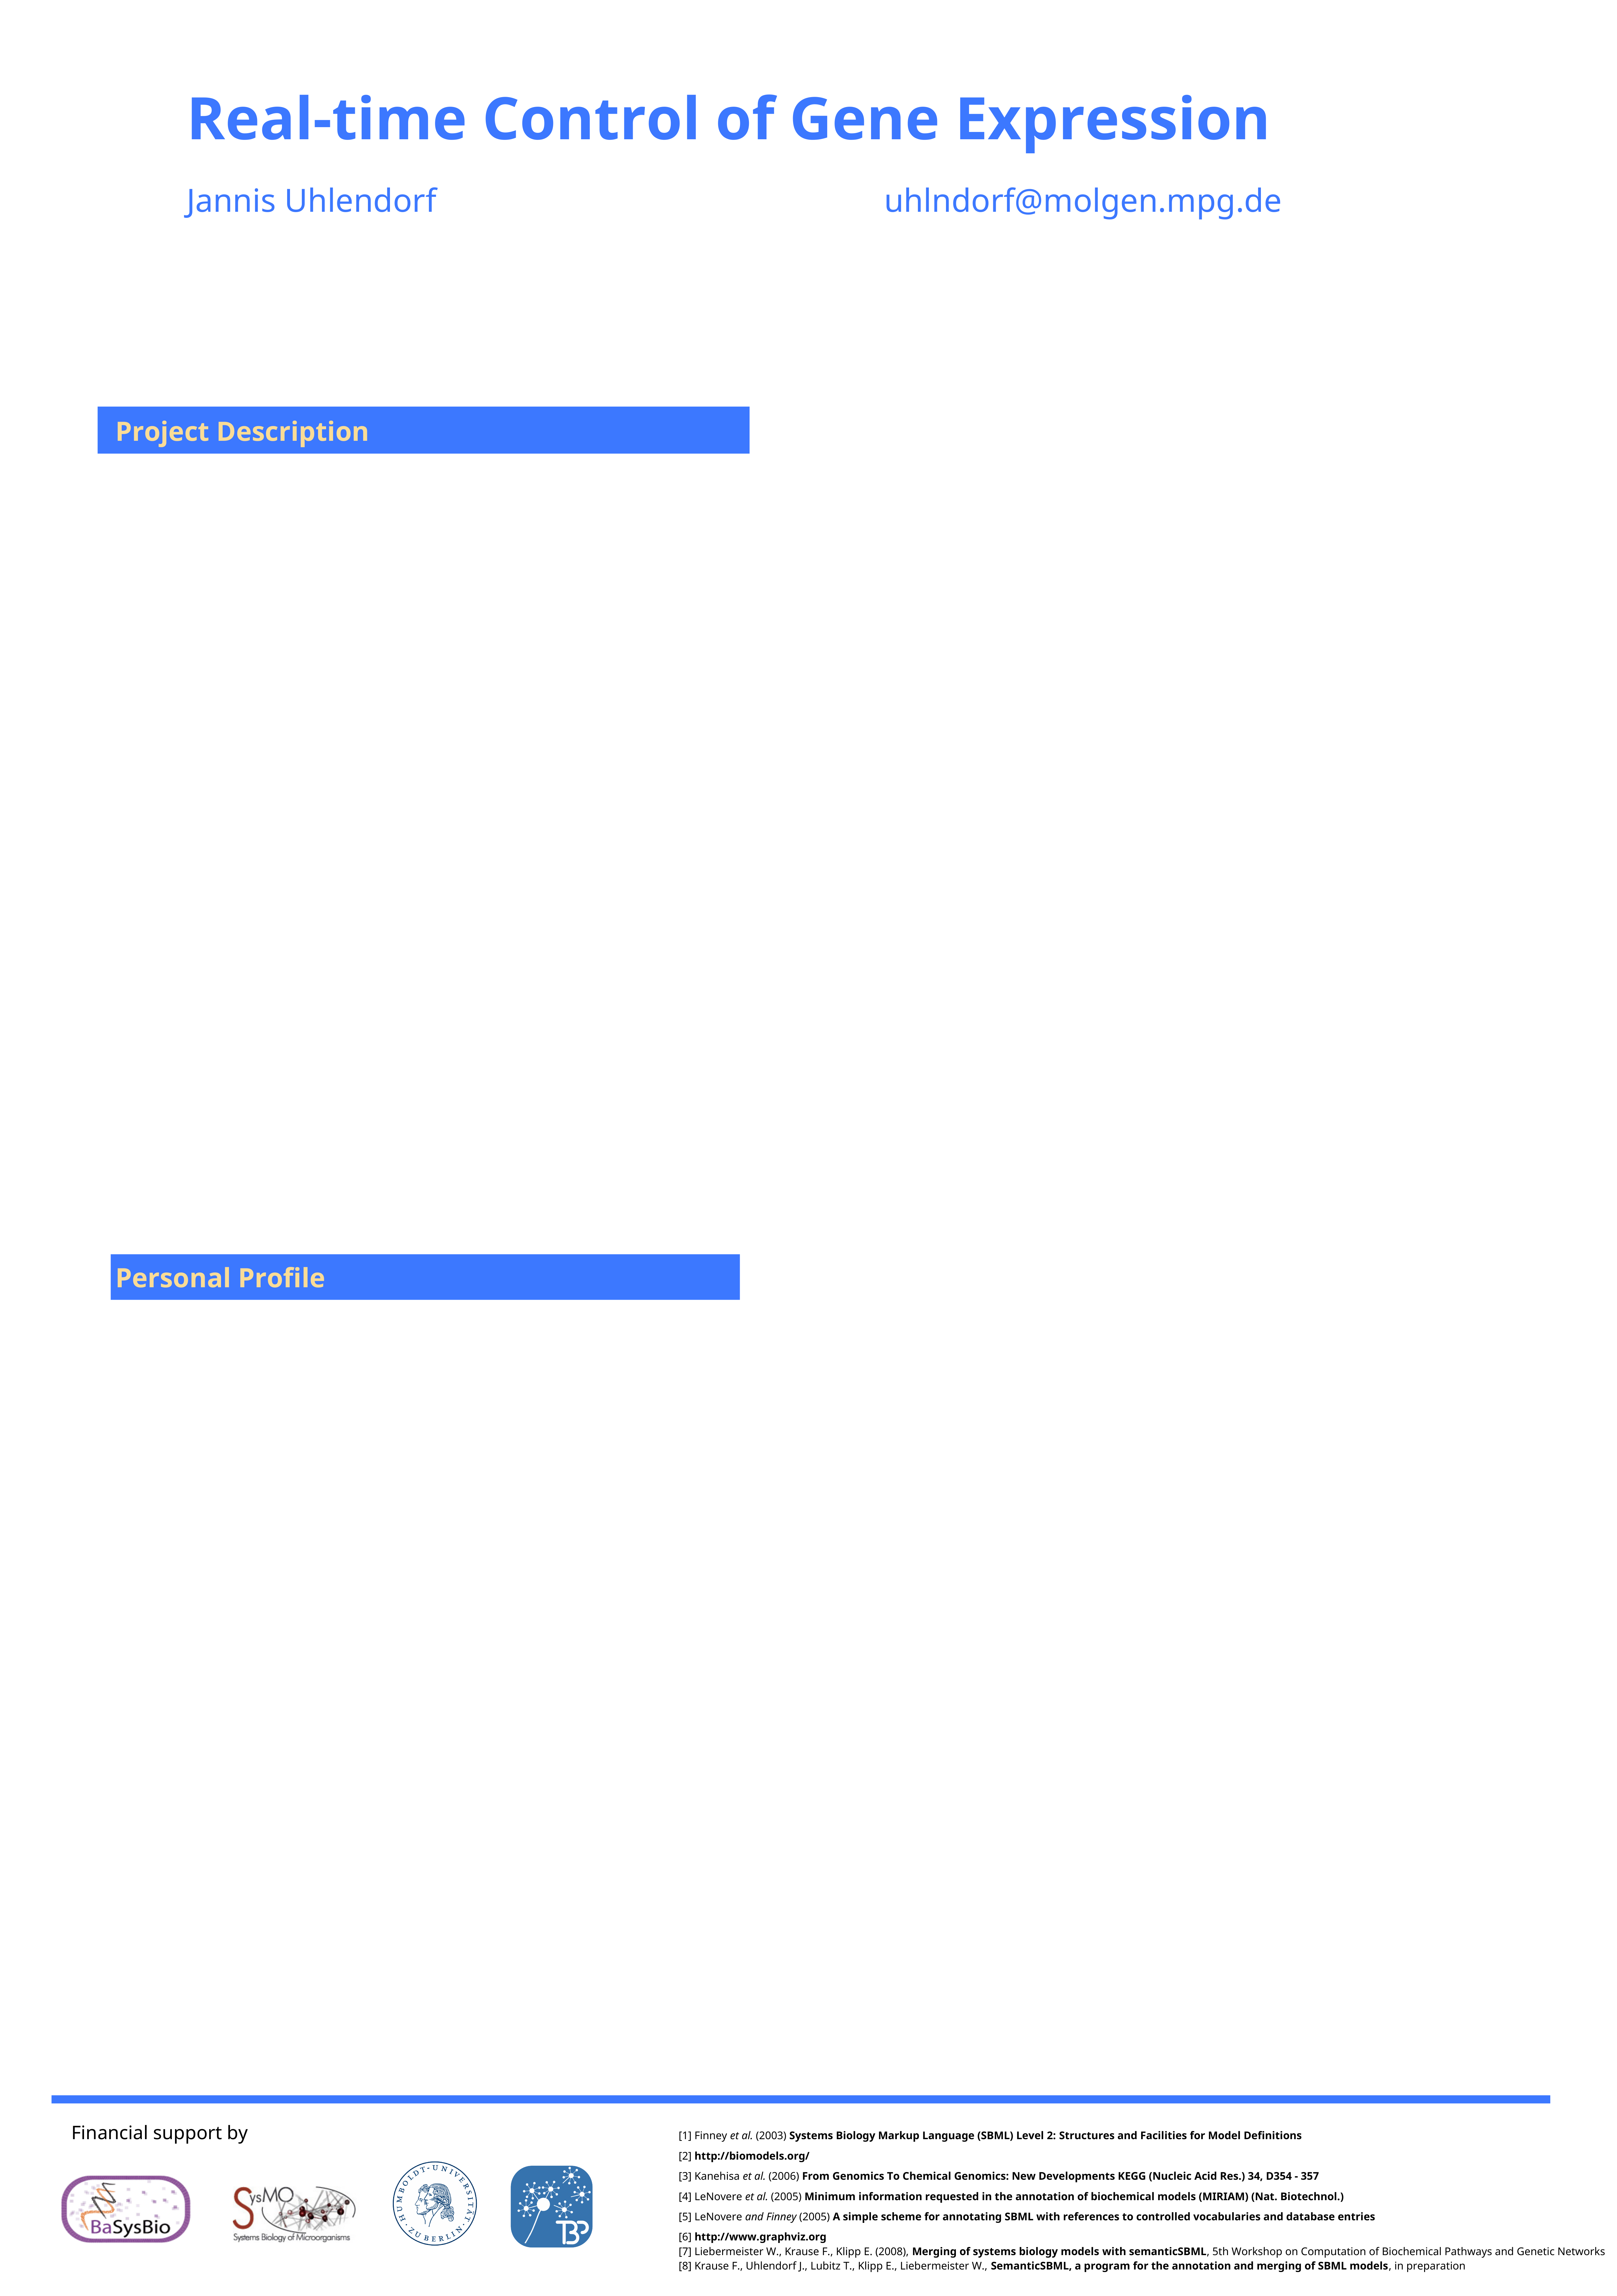

Real-time Control of Gene Expression
 Jannis Uhlendorf uhlndorf@molgen.mpg.de
Project Description
Personal Profile
Financial support by
[1] Finney et al. (2003) Systems Biology Markup Language (SBML) Level 2: Structures and Facilities for Model Definitions
[2] http://biomodels.org/
[3] Kanehisa et al. (2006) From Genomics To Chemical Genomics: New Developments KEGG (Nucleic Acid Res.) 34, D354 - 357
[4] LeNovere et al. (2005) Minimum information requested in the annotation of biochemical models (MIRIAM) (Nat. Biotechnol.)
[5] LeNovere and Finney (2005) A simple scheme for annotating SBML with references to controlled vocabularies and database entries
[6] http://www.graphviz.org
[7] Liebermeister W., Krause F., Klipp E. (2008), Merging of systems biology models with semanticSBML, 5th Workshop on Computation of Biochemical Pathways and Genetic Networks
[8] Krause F., Uhlendorf J., Lubitz T., Klipp E., Liebermeister W., SemanticSBML, a program for the annotation and merging of SBML models, in preparation